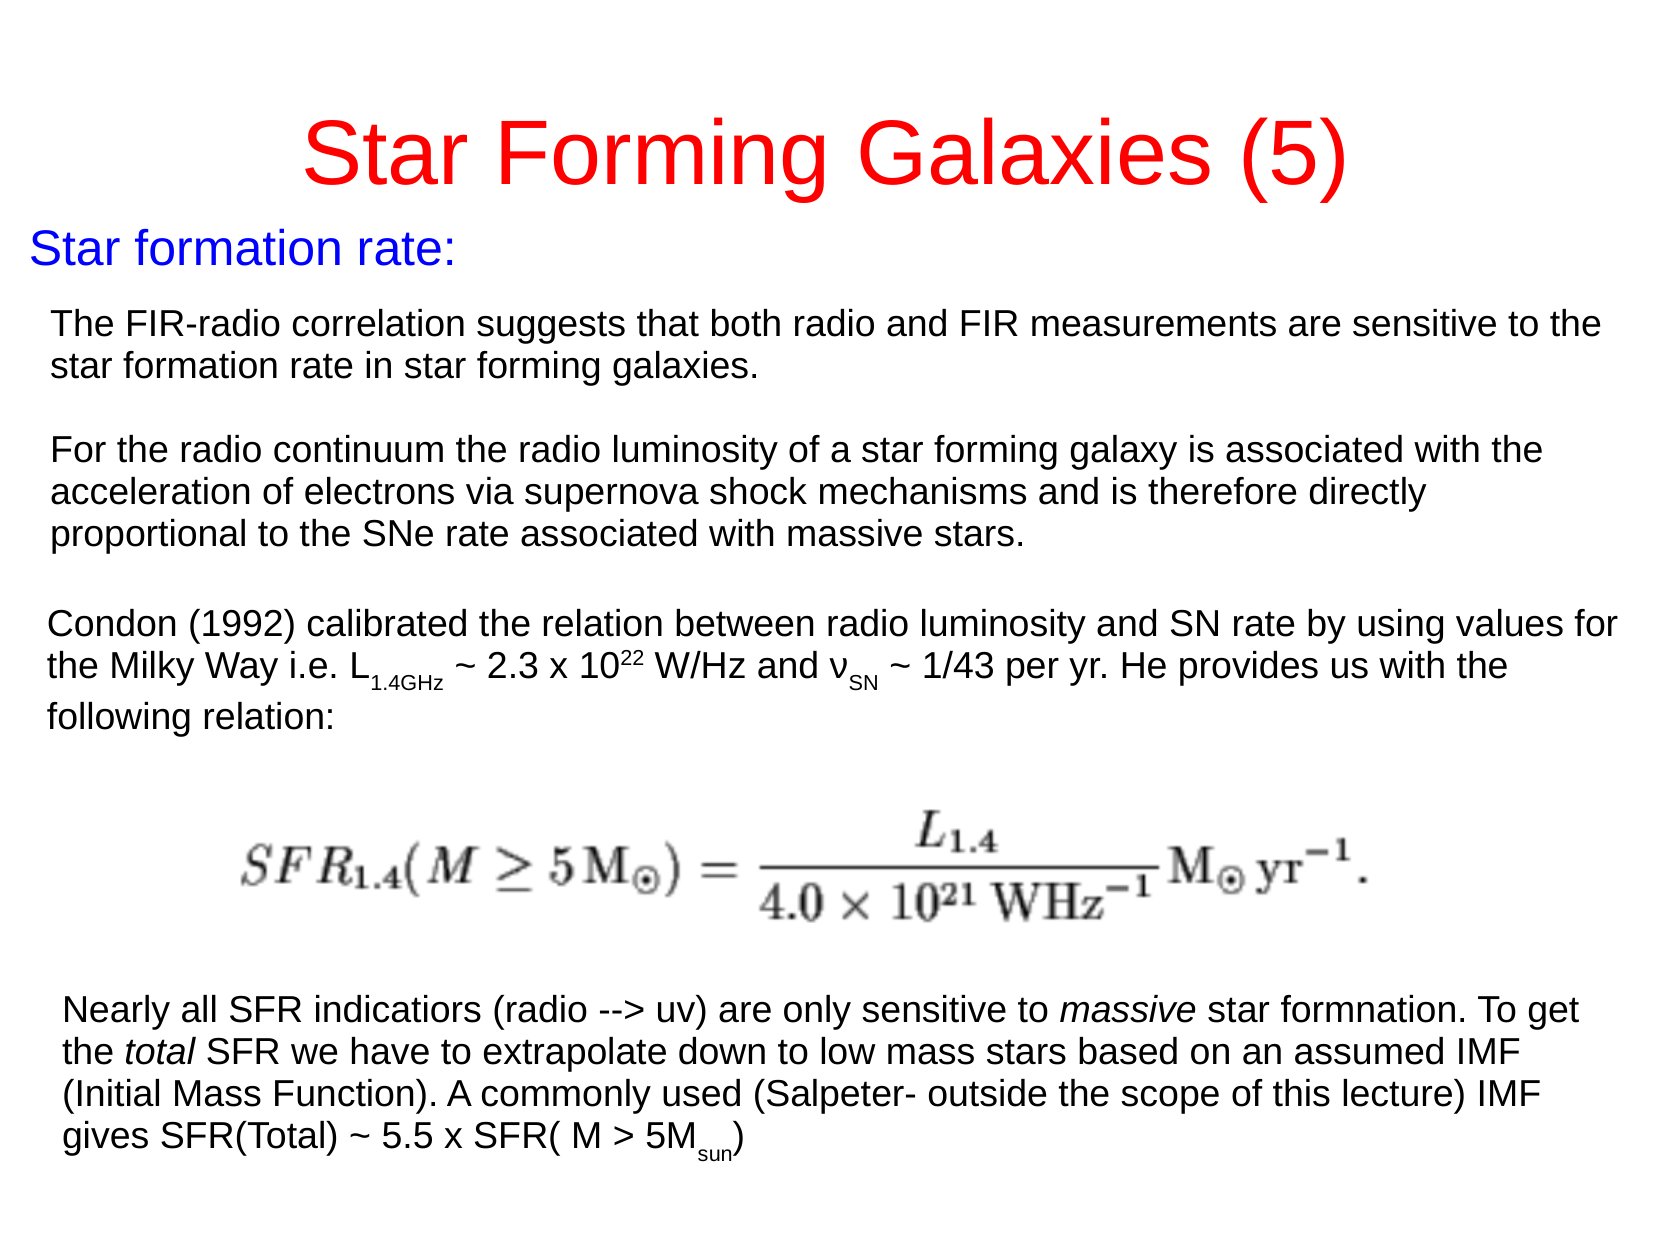

# Star Forming Galaxies (5)
Star formation rate:
The FIR-radio correlation suggests that both radio and FIR measurements are sensitive to the star formation rate in star forming galaxies.
For the radio continuum the radio luminosity of a star forming galaxy is associated with the acceleration of electrons via supernova shock mechanisms and is therefore directly proportional to the SNe rate associated with massive stars.
Condon (1992) calibrated the relation between radio luminosity and SN rate by using values for
the Milky Way i.e. L1.4GHz ~ 2.3 x 1022 W/Hz and νSN ~ 1/43 per yr. He provides us with the following relation:
Nearly all SFR indicatiors (radio --> uv) are only sensitive to massive star formnation. To get the total SFR we have to extrapolate down to low mass stars based on an assumed IMF (Initial Mass Function). A commonly used (Salpeter- outside the scope of this lecture) IMF gives SFR(Total) ~ 5.5 x SFR( M > 5Msun)